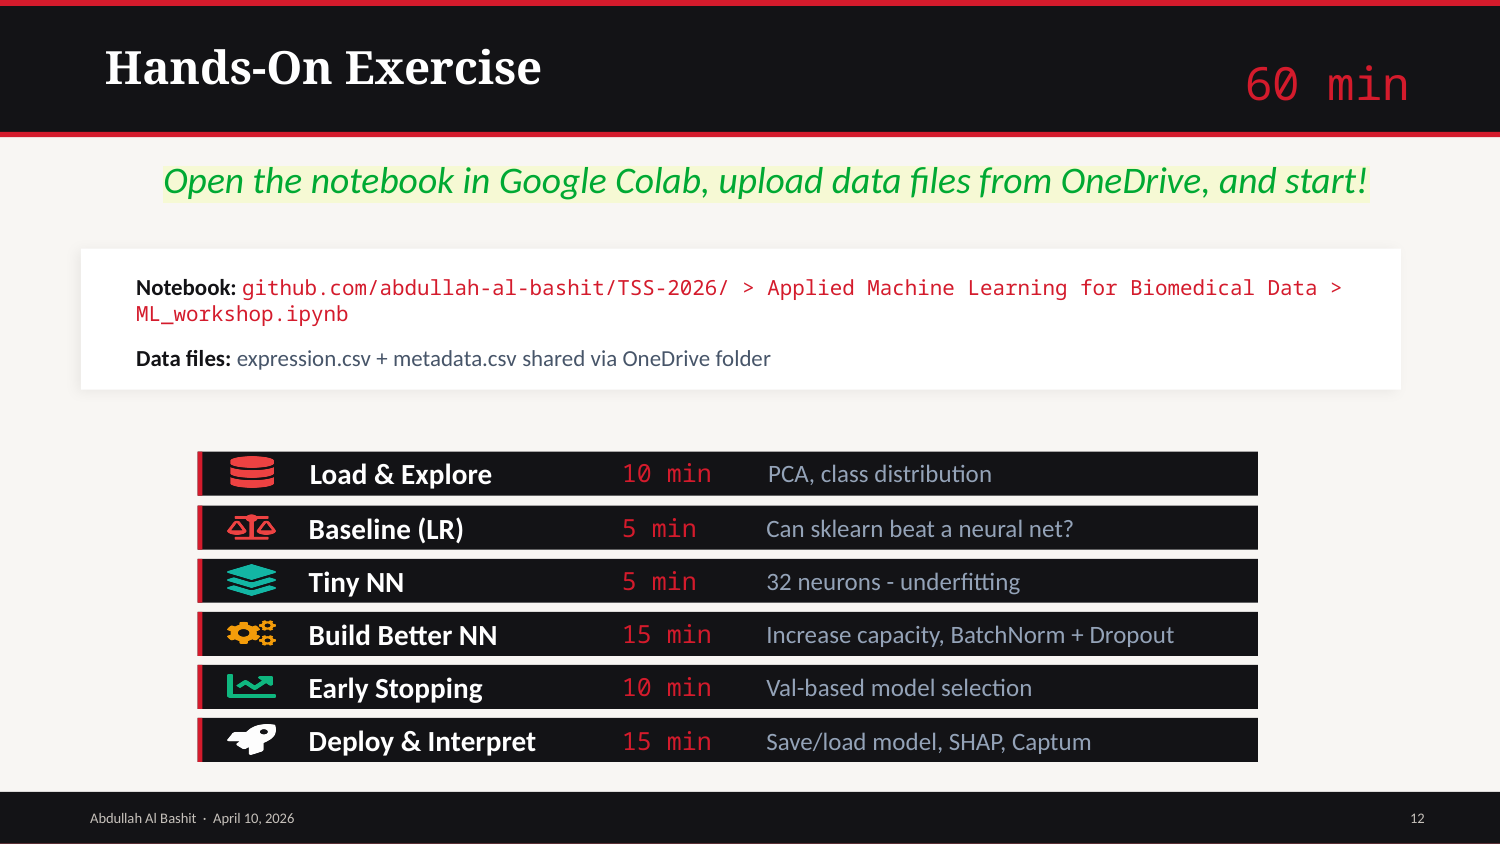

Hands-On Exercise
60 min
Open the notebook in Google Colab, upload data files from OneDrive, and start!
Notebook: github.com/abdullah-al-bashit/TSS-2026/ > Applied Machine Learning for Biomedical Data > ML_workshop.ipynb
Data files: expression.csv + metadata.csv shared via OneDrive folder
Load & Explore
10 min
PCA, class distribution
Baseline (LR)
5 min
Can sklearn beat a neural net?
Tiny NN
5 min
32 neurons - underfitting
Build Better NN
15 min
Increase capacity, BatchNorm + Dropout
Early Stopping
10 min
Val-based model selection
Deploy & Interpret
15 min
Save/load model, SHAP, Captum
Abdullah Al Bashit · April 10, 2026
12